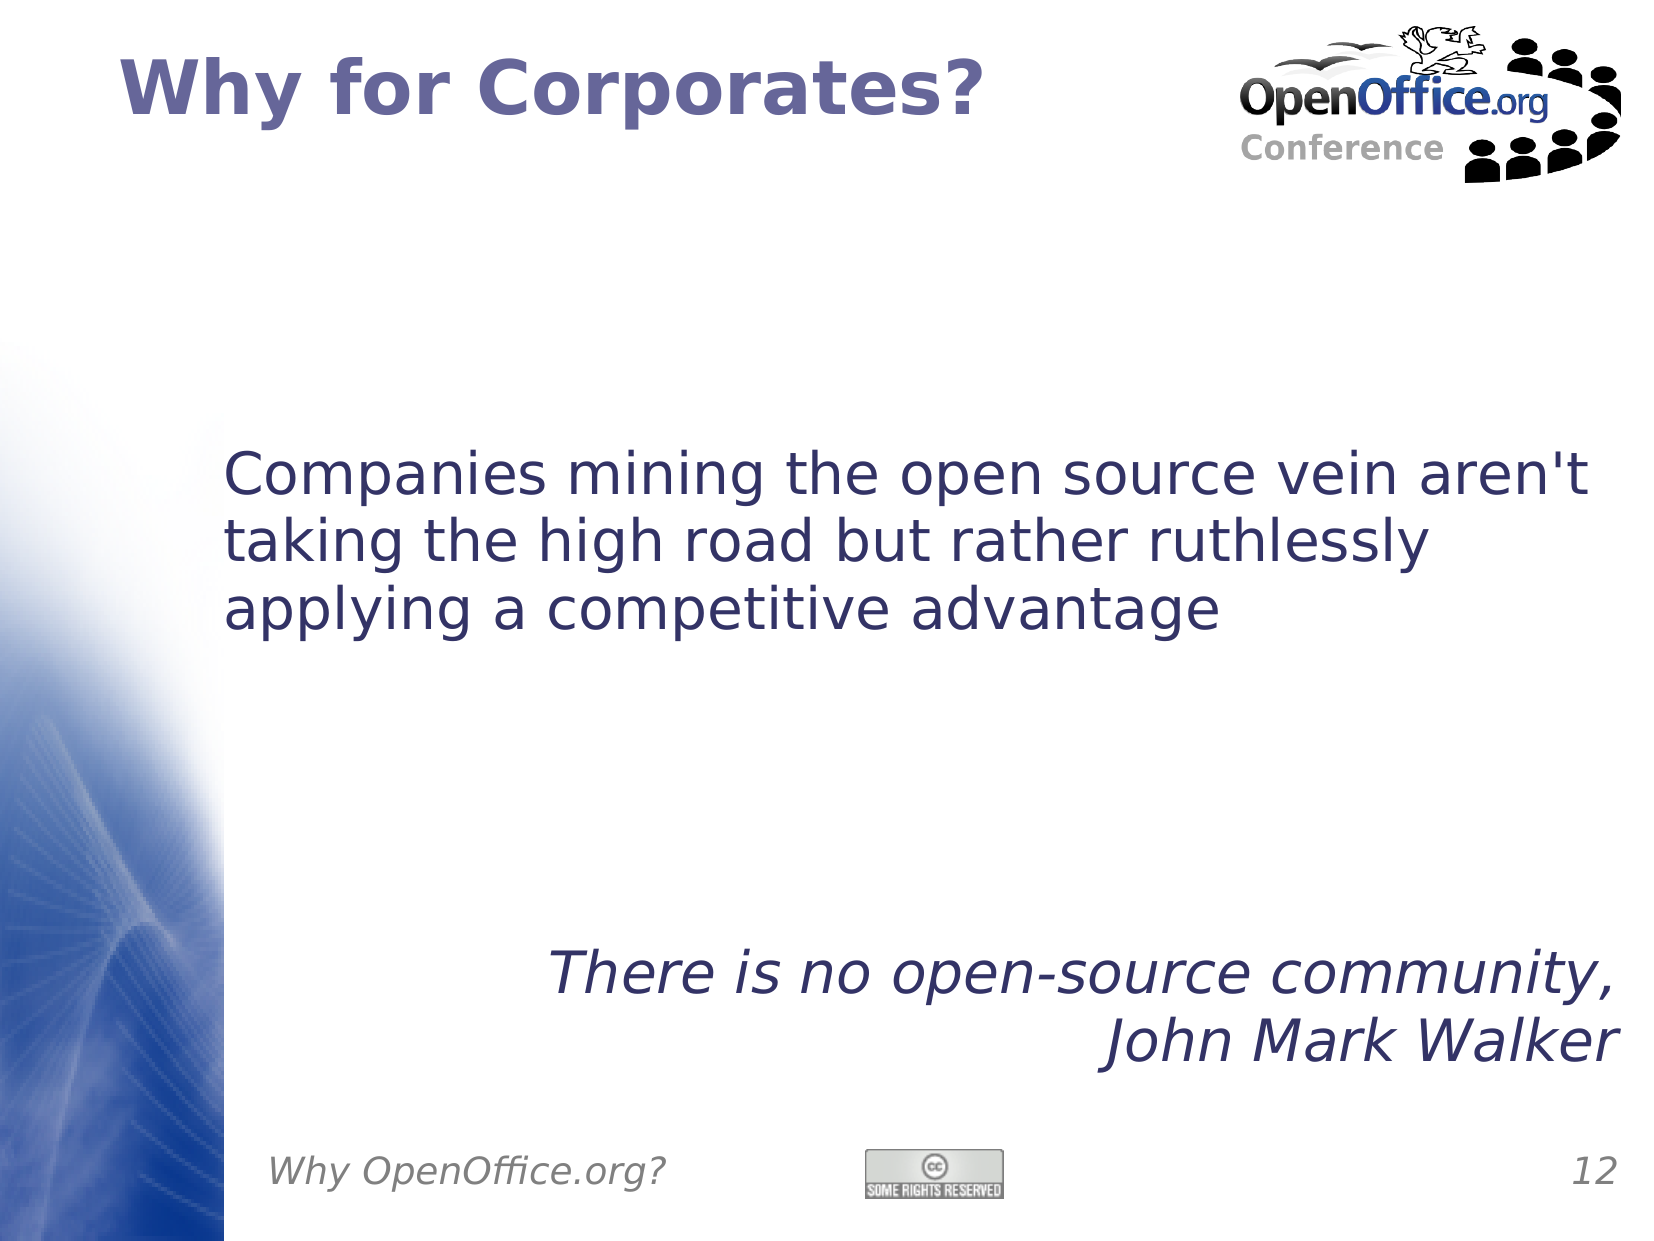

# Why for Corporates?
Companies mining the open source vein aren't taking the high road but rather ruthlessly applying a competitive advantage
There is no open-source community,
John Mark Walker